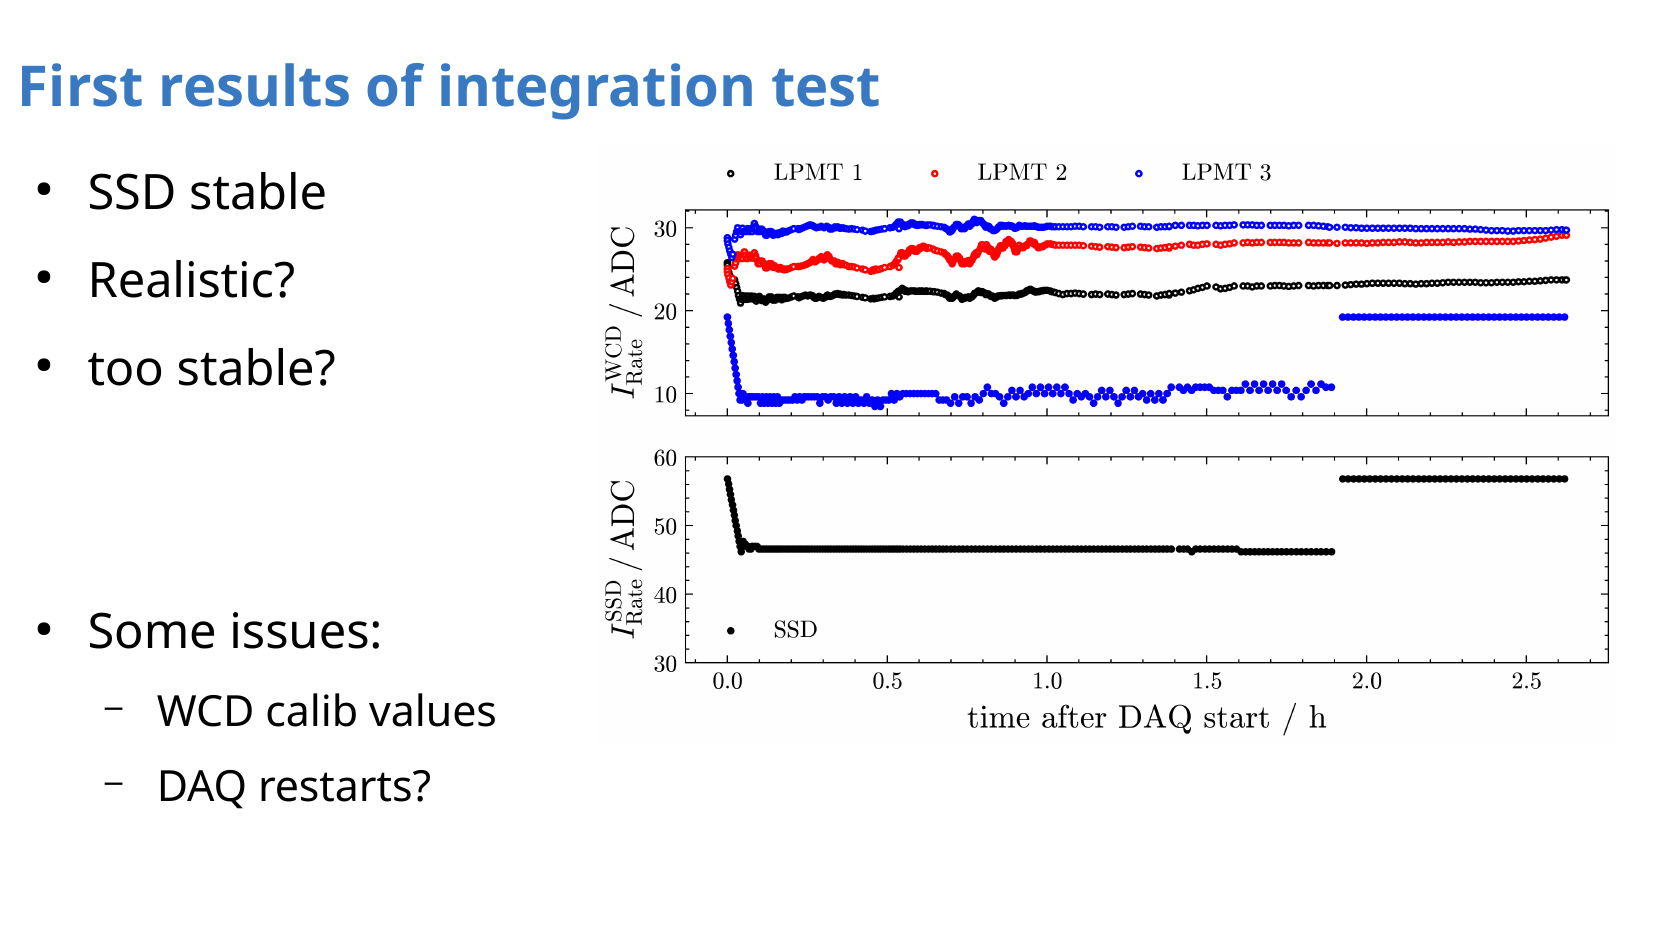

# First results of integration test
SSD stable
Realistic?
too stable?
Some issues:
WCD calib values
DAQ restarts?